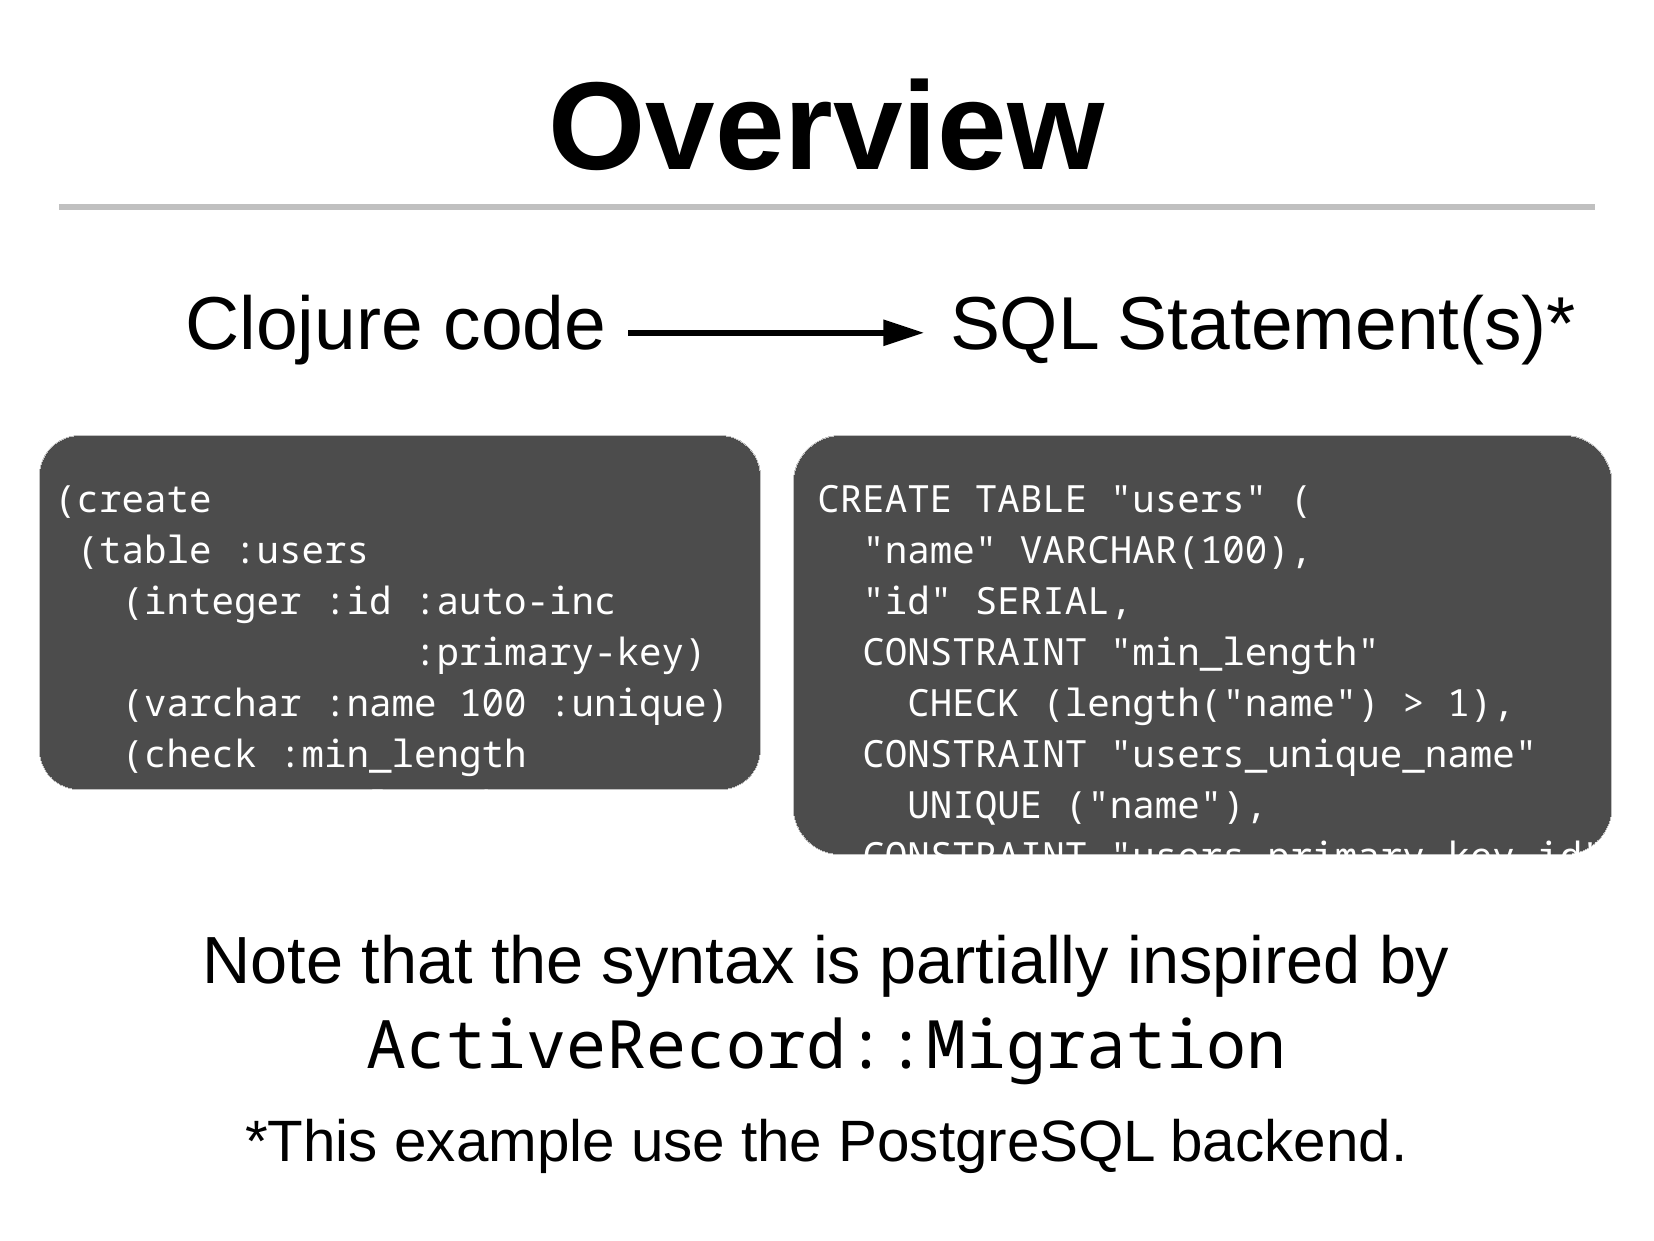

# Overview
Clojure code
SQL Statement(s)*
(create
 (table :users
 (integer :id :auto-inc
 :primary-key)
 (varchar :name 100 :unique)
 (check :min_length
 (> :length/name 1))))
CREATE TABLE "users" (
 "name" VARCHAR(100),
 "id" SERIAL,
 CONSTRAINT "min_length"
 CHECK (length("name") > 1),
 CONSTRAINT "users_unique_name"
 UNIQUE ("name"),
 CONSTRAINT "users_primary_key_id"
 PRIMARY KEY ("id"))
Note that the syntax is partially inspired by ActiveRecord::Migration
*This example use the PostgreSQL backend.